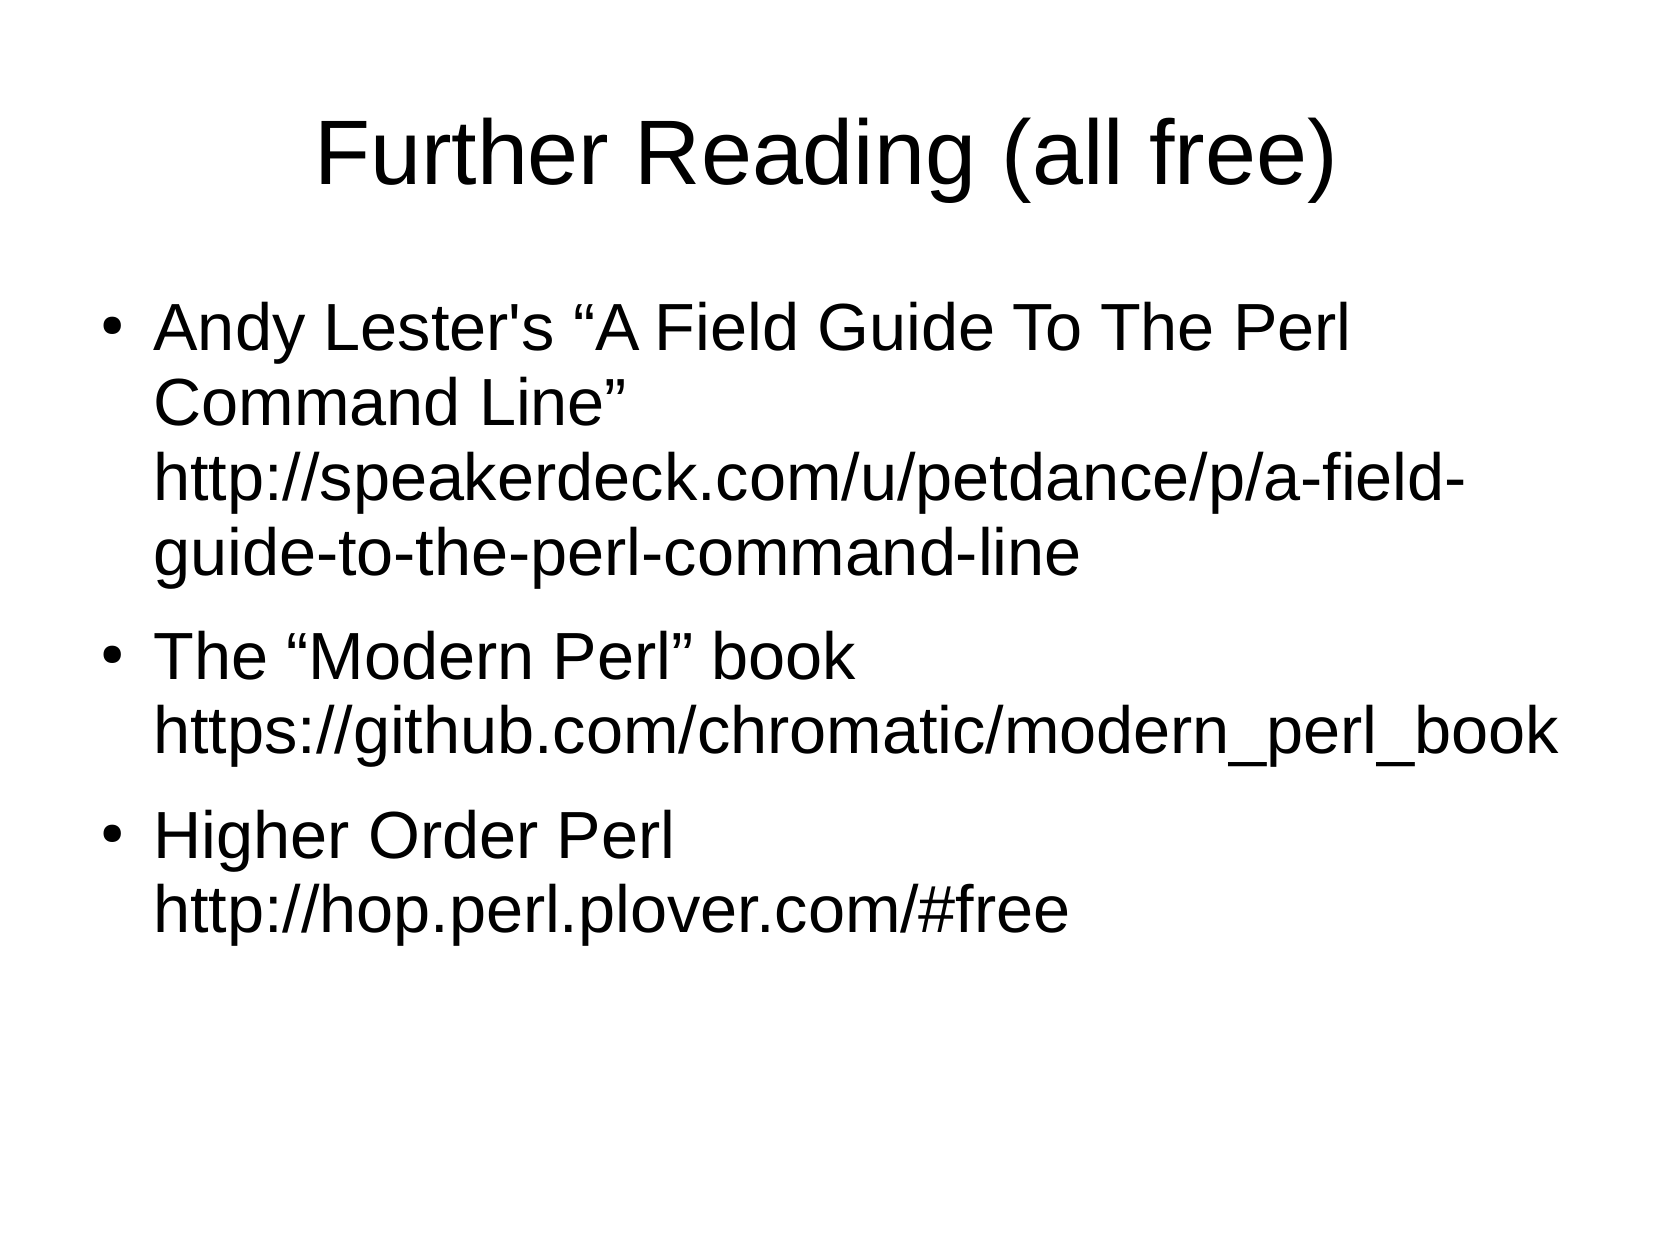

# Further Reading (all free)
Andy Lester's “A Field Guide To The Perl Command Line” http://speakerdeck.com/u/petdance/p/a-field-guide-to-the-perl-command-line
The “Modern Perl” book https://github.com/chromatic/modern_perl_book
Higher Order Perl http://hop.perl.plover.com/#free